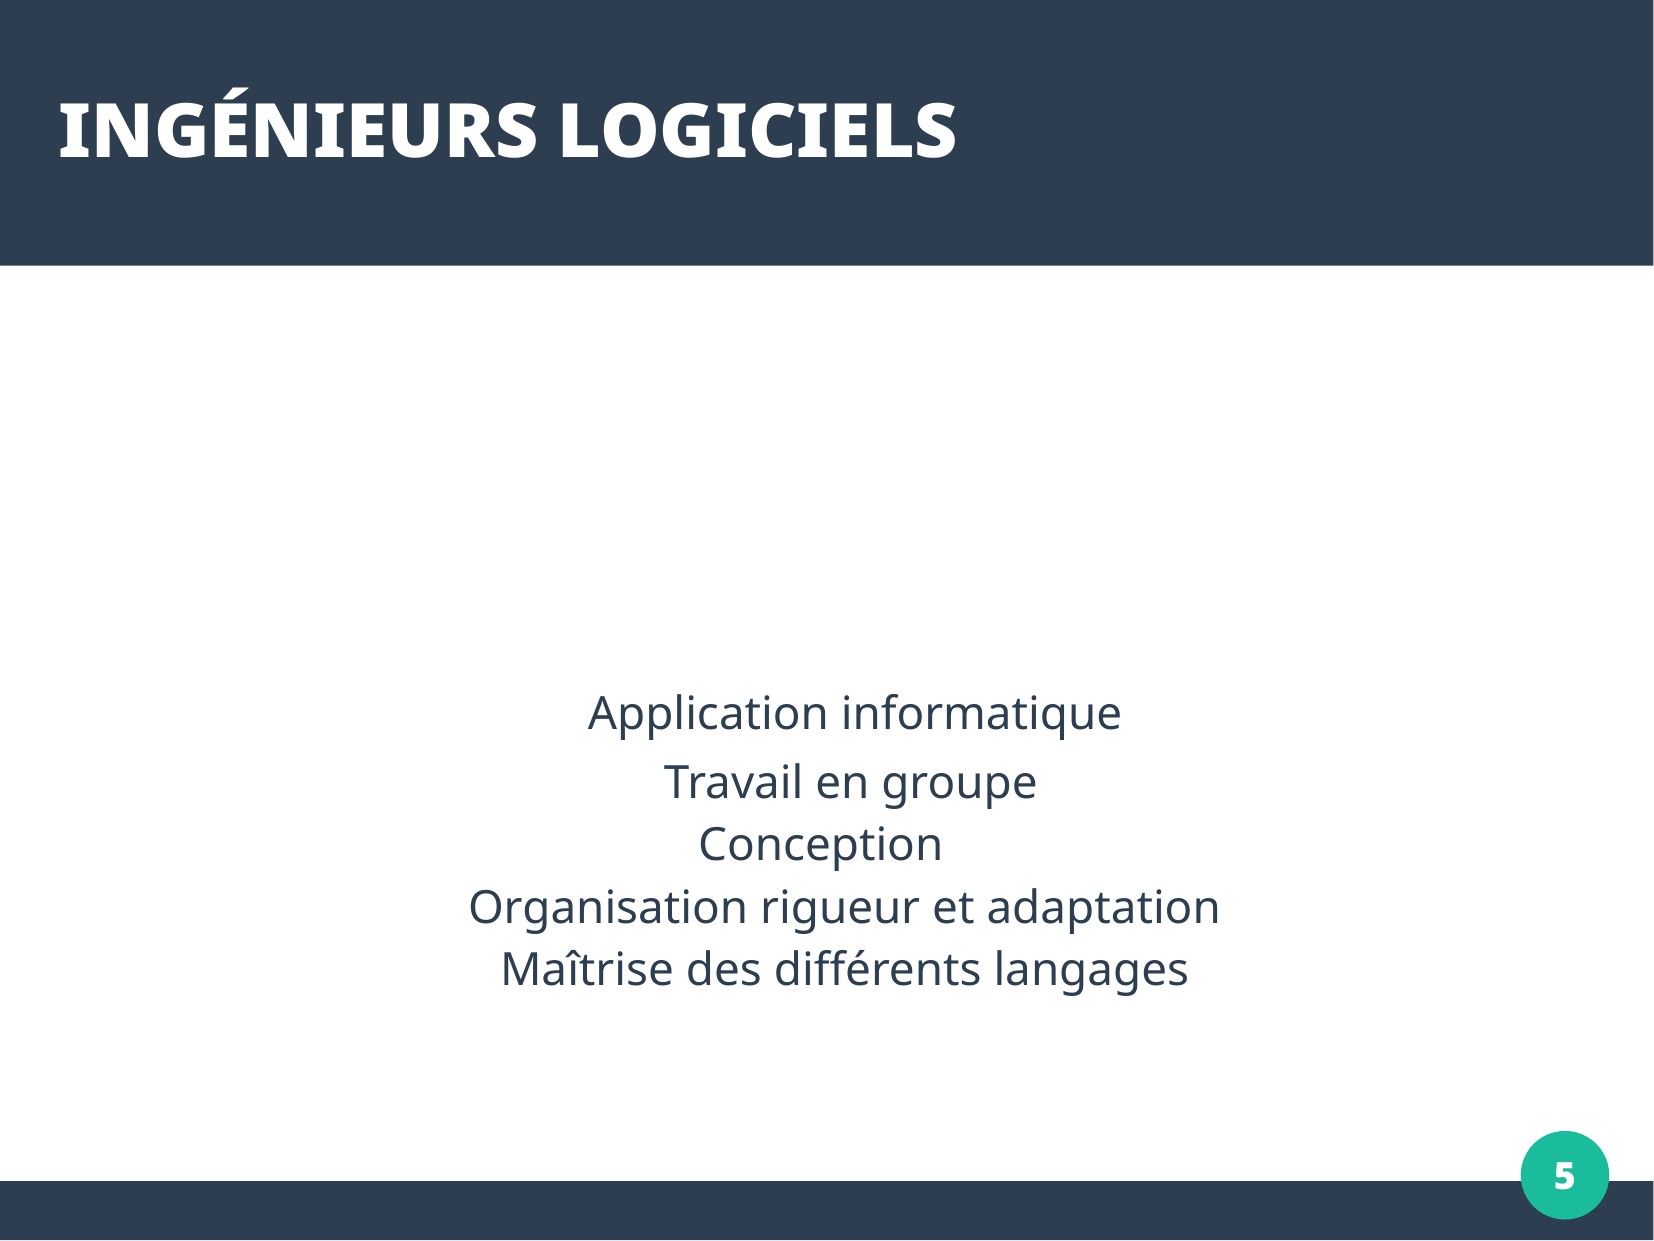

# INGÉNIEURS LOGICIELS
 Application informatique
 Travail en groupe
Conception
 Organisation rigueur et adaptation
 Maîtrise des différents langages
5